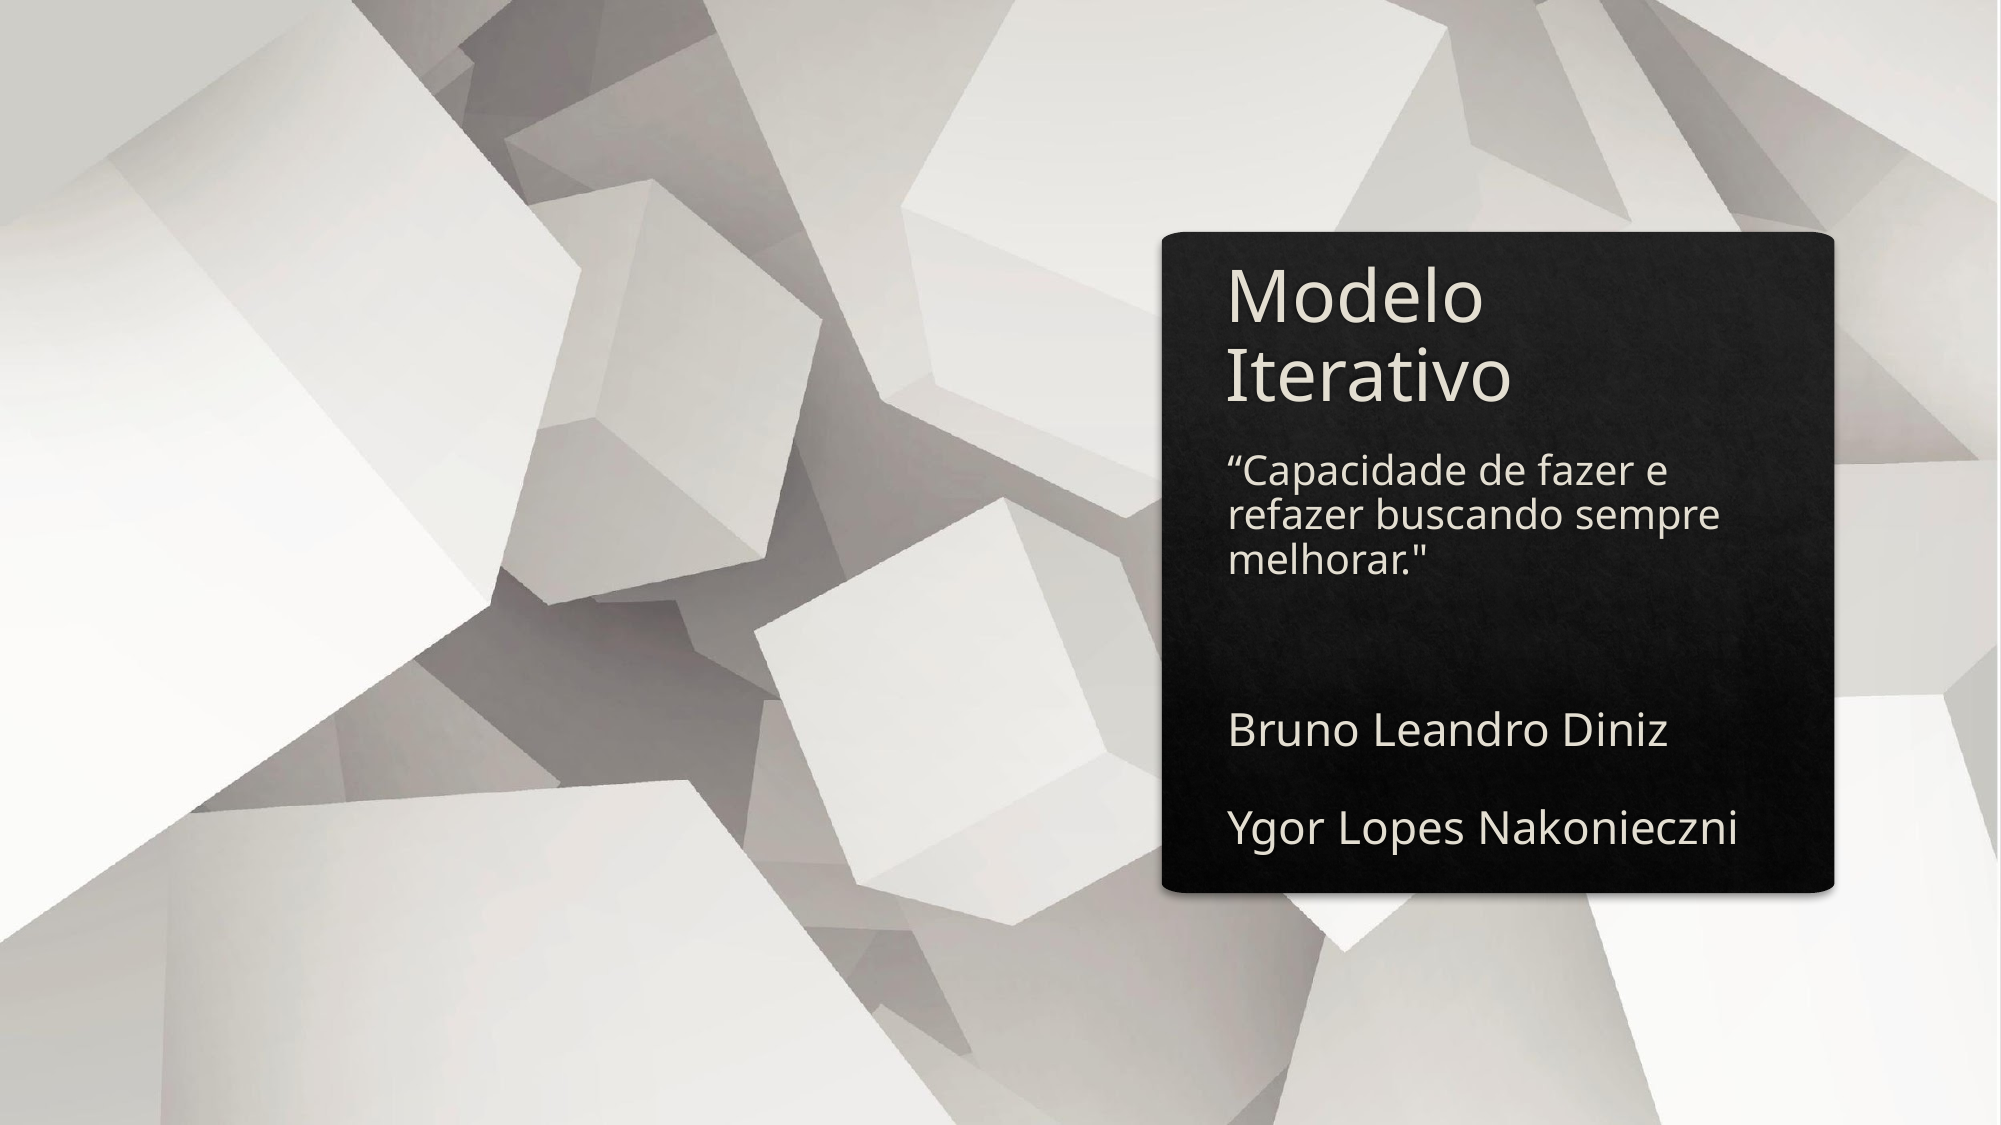

# Modelo Iterativo
“Capacidade de fazer e refazer buscando sempre melhorar."
Bruno Leandro Diniz
Ygor Lopes Nakonieczni